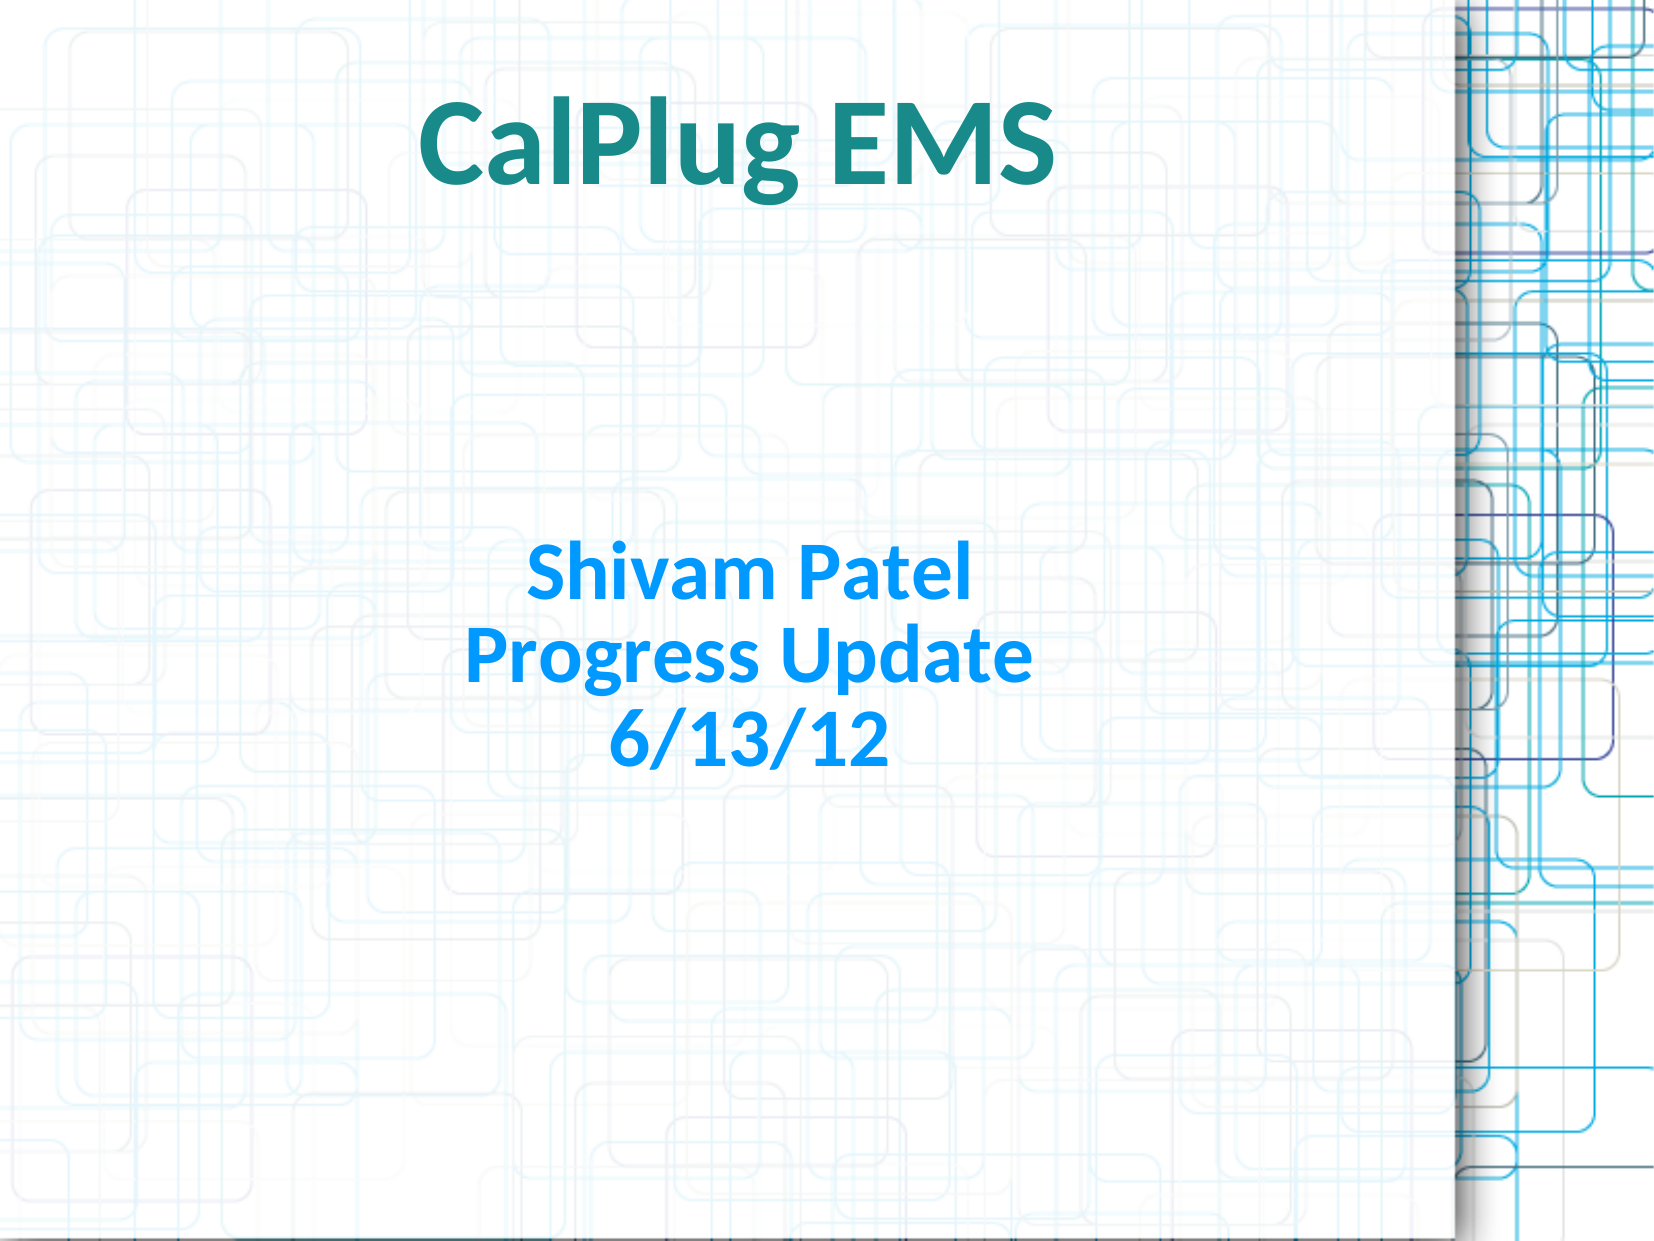

# CalPlug EMS
Shivam Patel
Progress Update
6/13/12